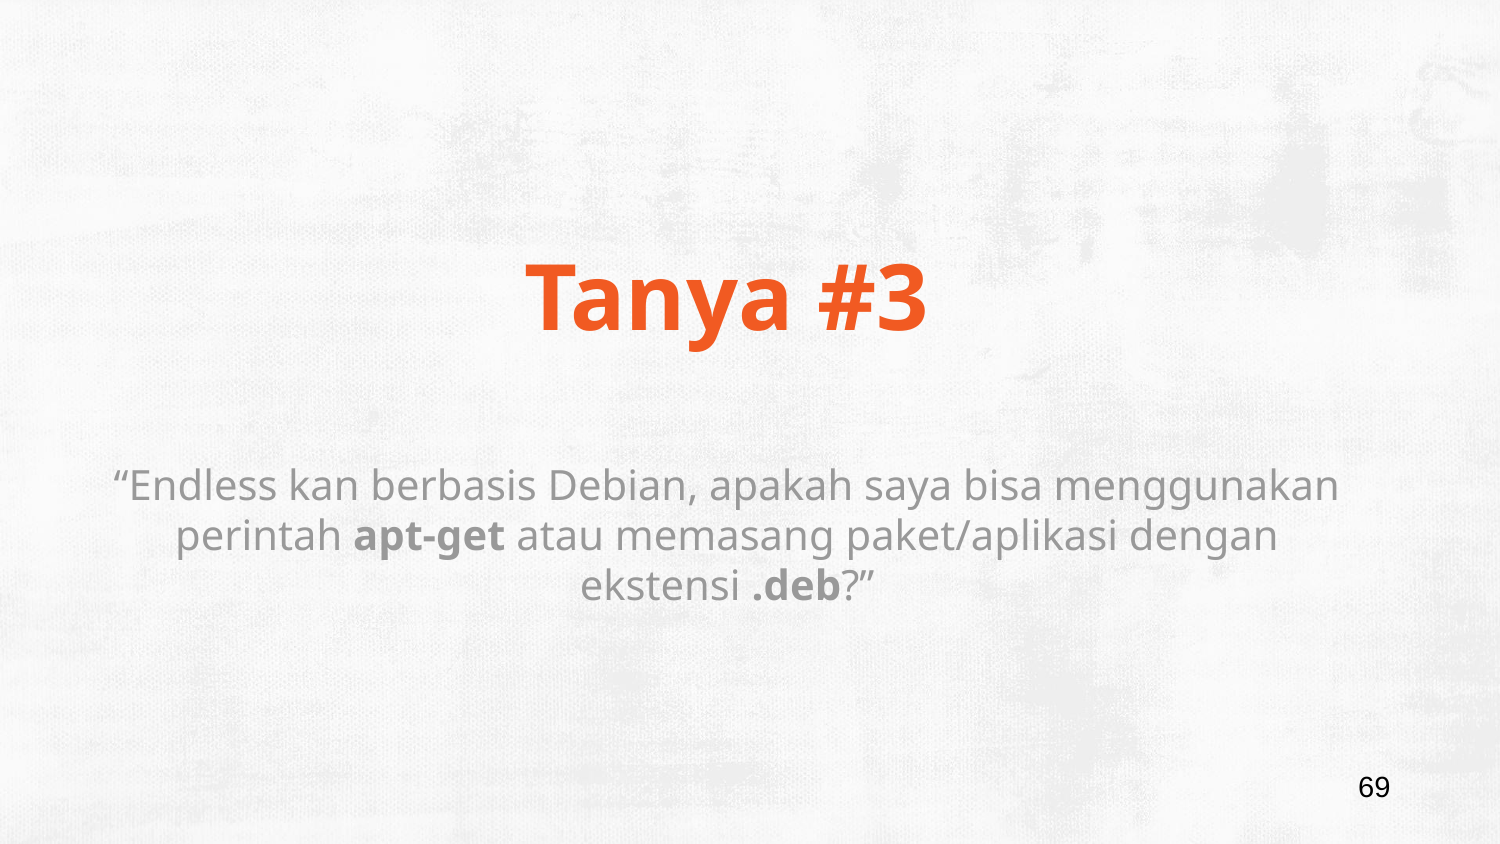

# Tanya #3 “Endless kan berbasis Debian, apakah saya bisa menggunakan perintah apt-get atau memasang paket/aplikasi dengan ekstensi .deb?”